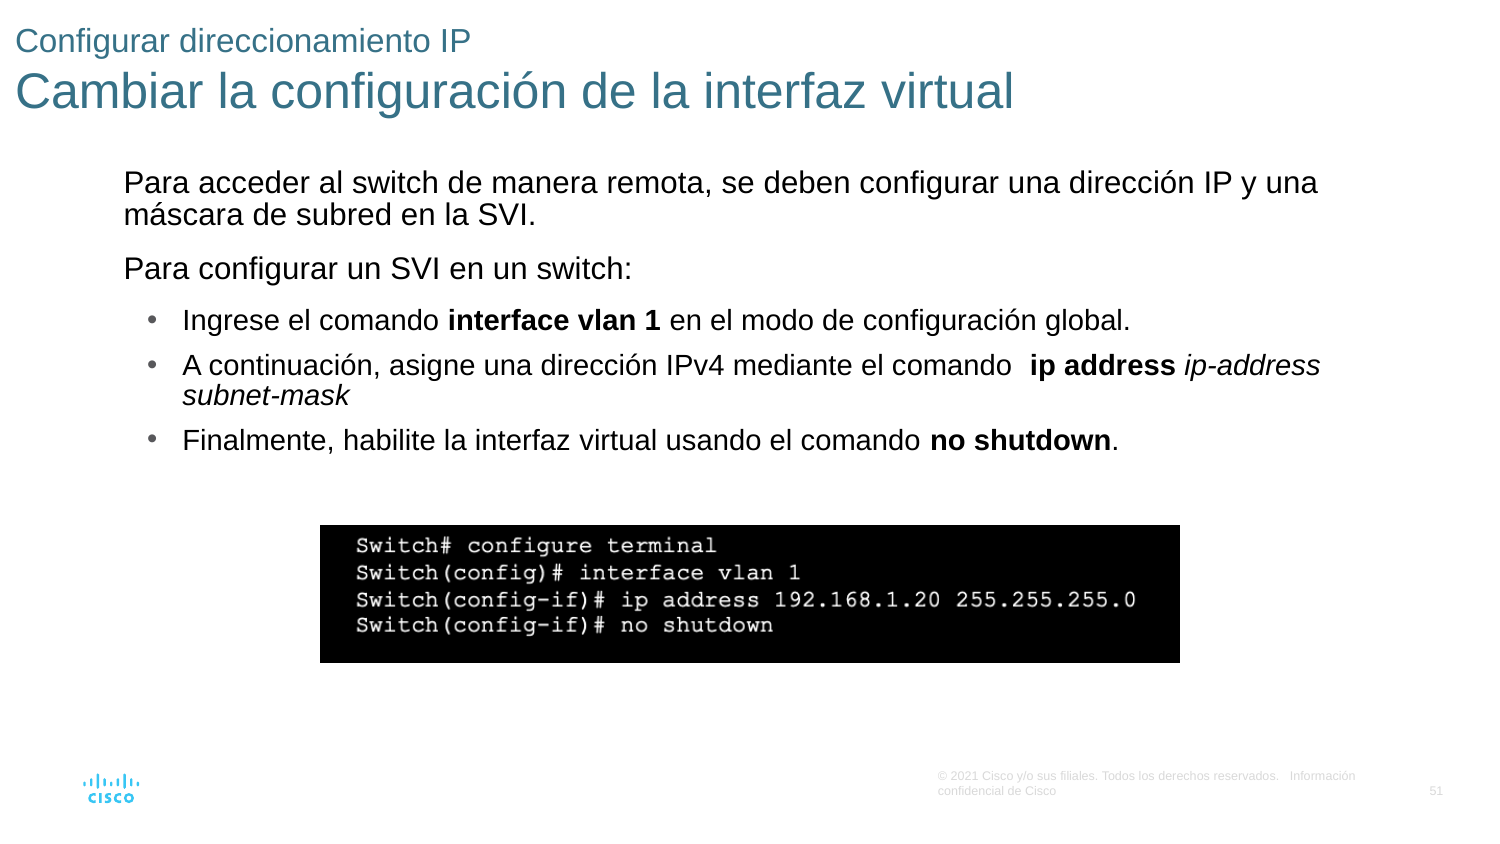

# Configurar direccionamiento IP Cambiar la configuración de la interfaz virtual
Para acceder al switch de manera remota, se deben configurar una dirección IP y una máscara de subred en la SVI.
Para configurar un SVI en un switch:
Ingrese el comando interface vlan 1 en el modo de configuración global.
A continuación, asigne una dirección IPv4 mediante el comando ip address ip-address subnet-mask
Finalmente, habilite la interfaz virtual usando el comando no shutdown.